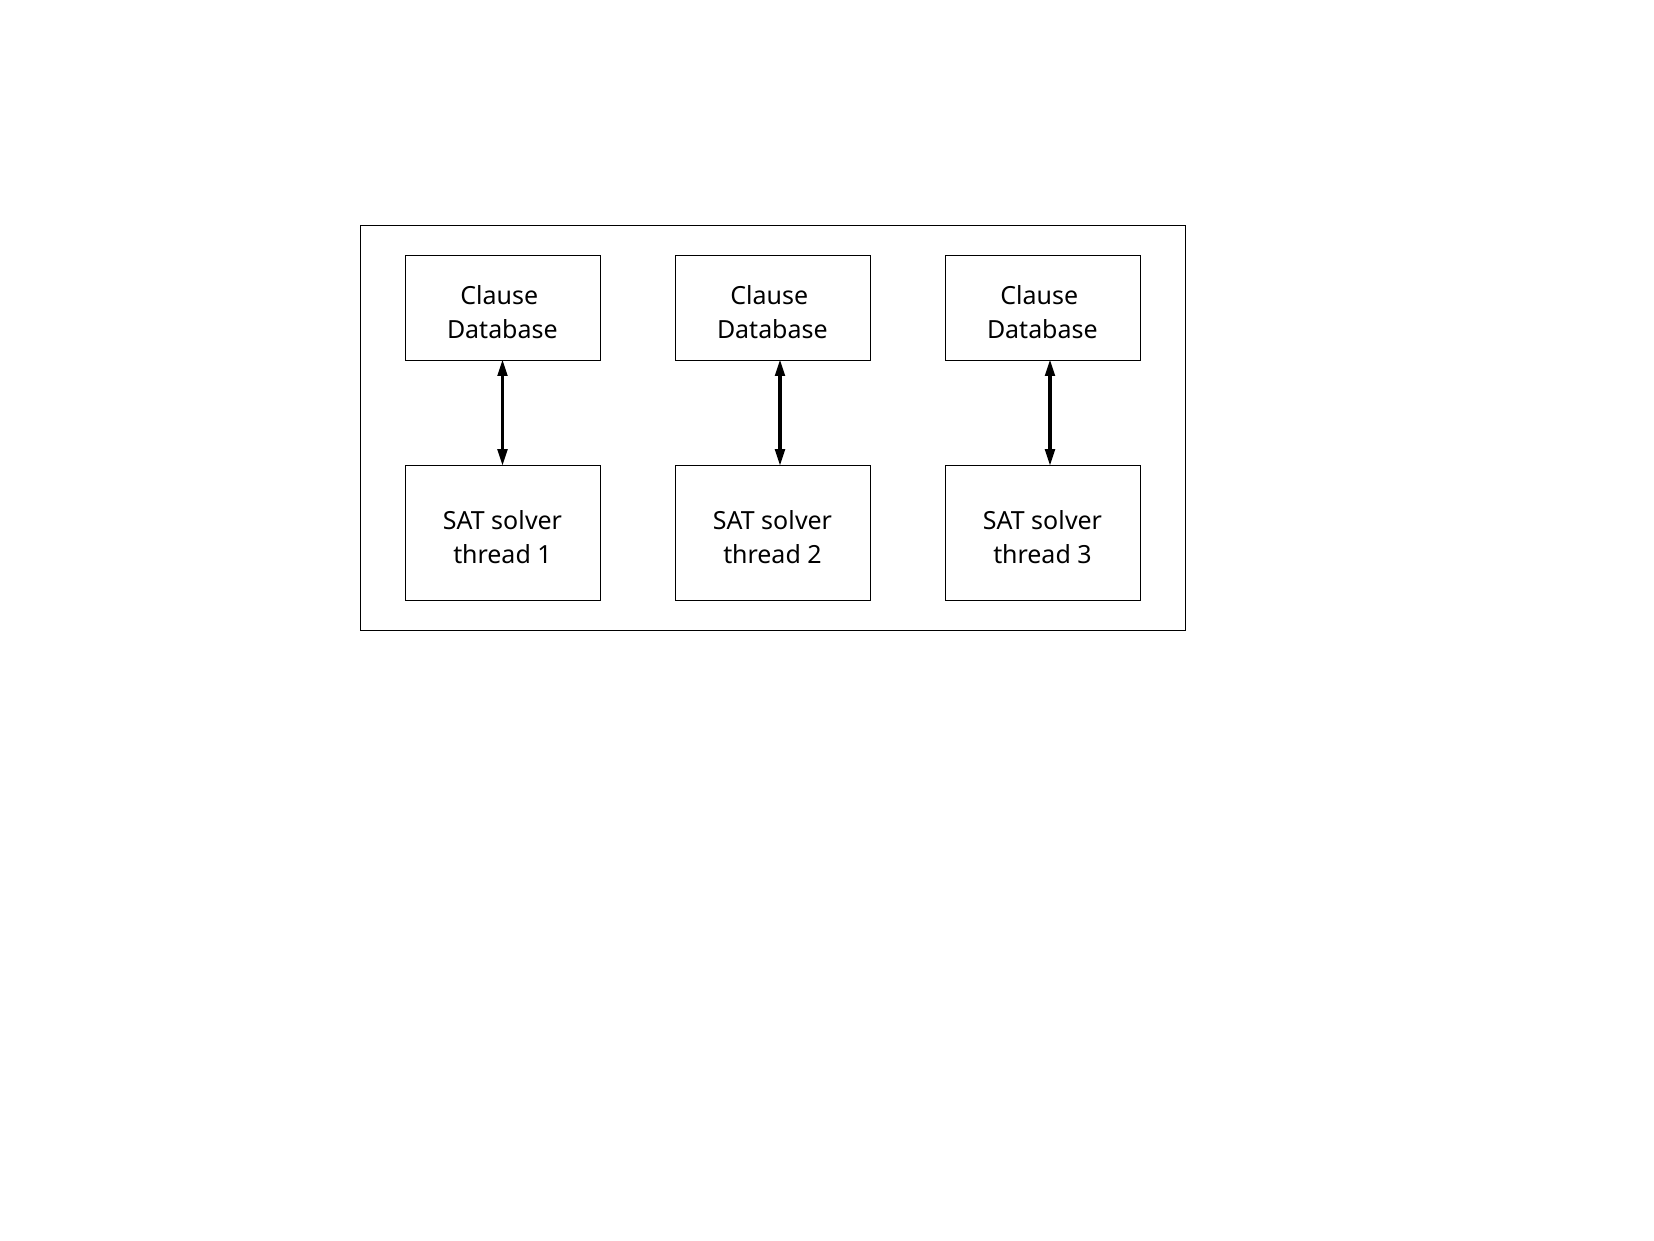

Clause
Database
Clause
Database
Clause
Database
SAT solver
thread 1
SAT solver
thread 2
SAT solver
thread 3